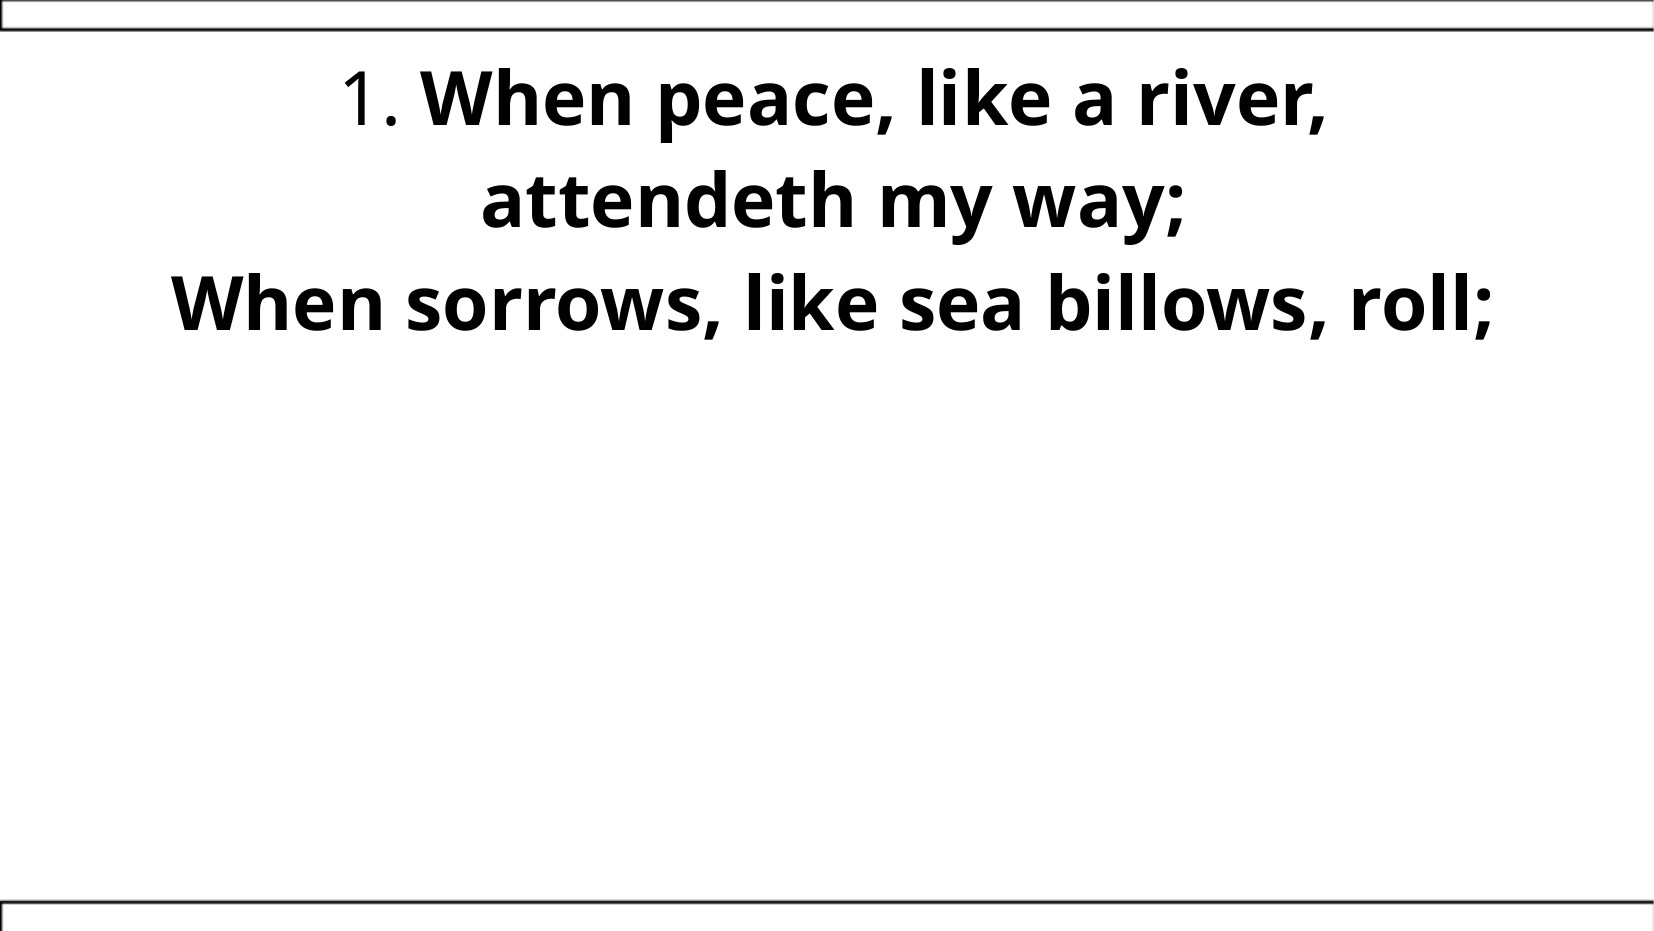

1. When peace, like a river,
attendeth my way;
When sorrows, like sea billows, roll;